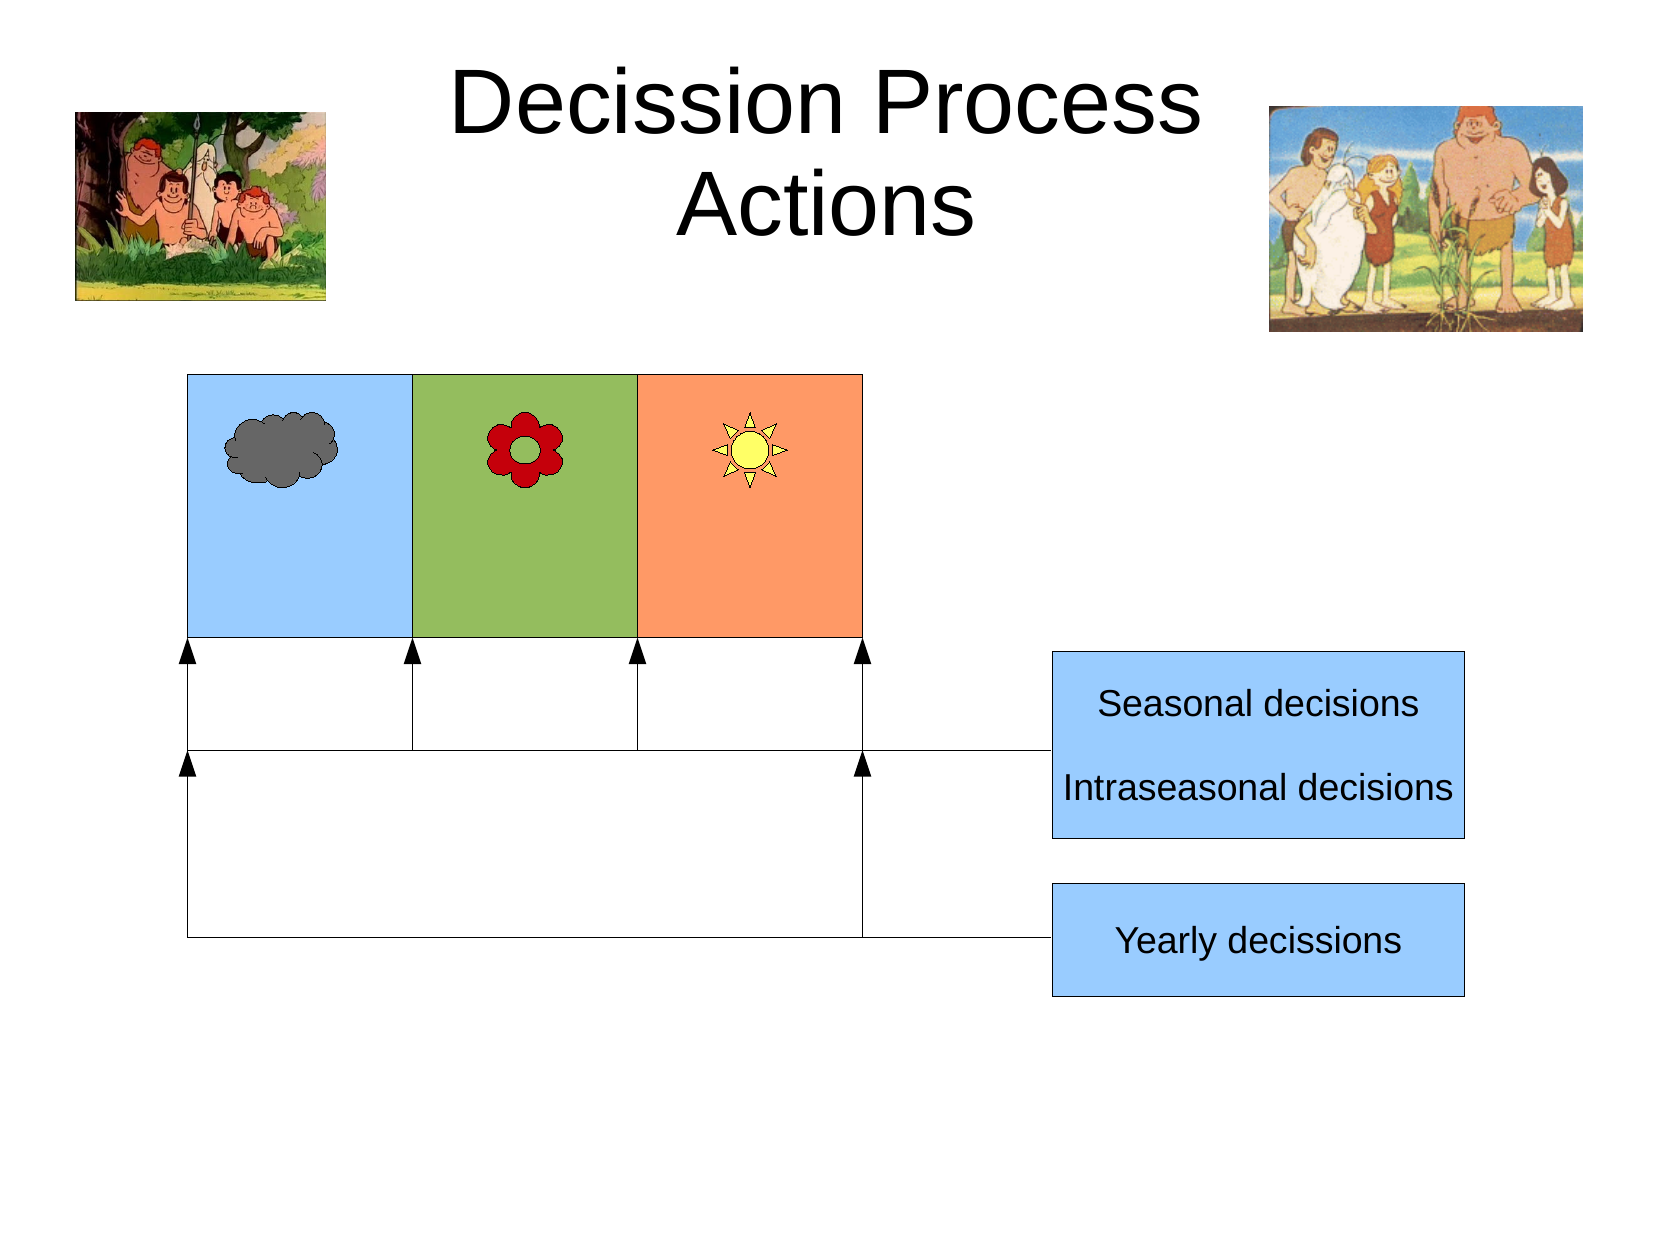

# Decission Process Actions
Seasonal decisions
Intraseasonal decisions
Yearly decissions